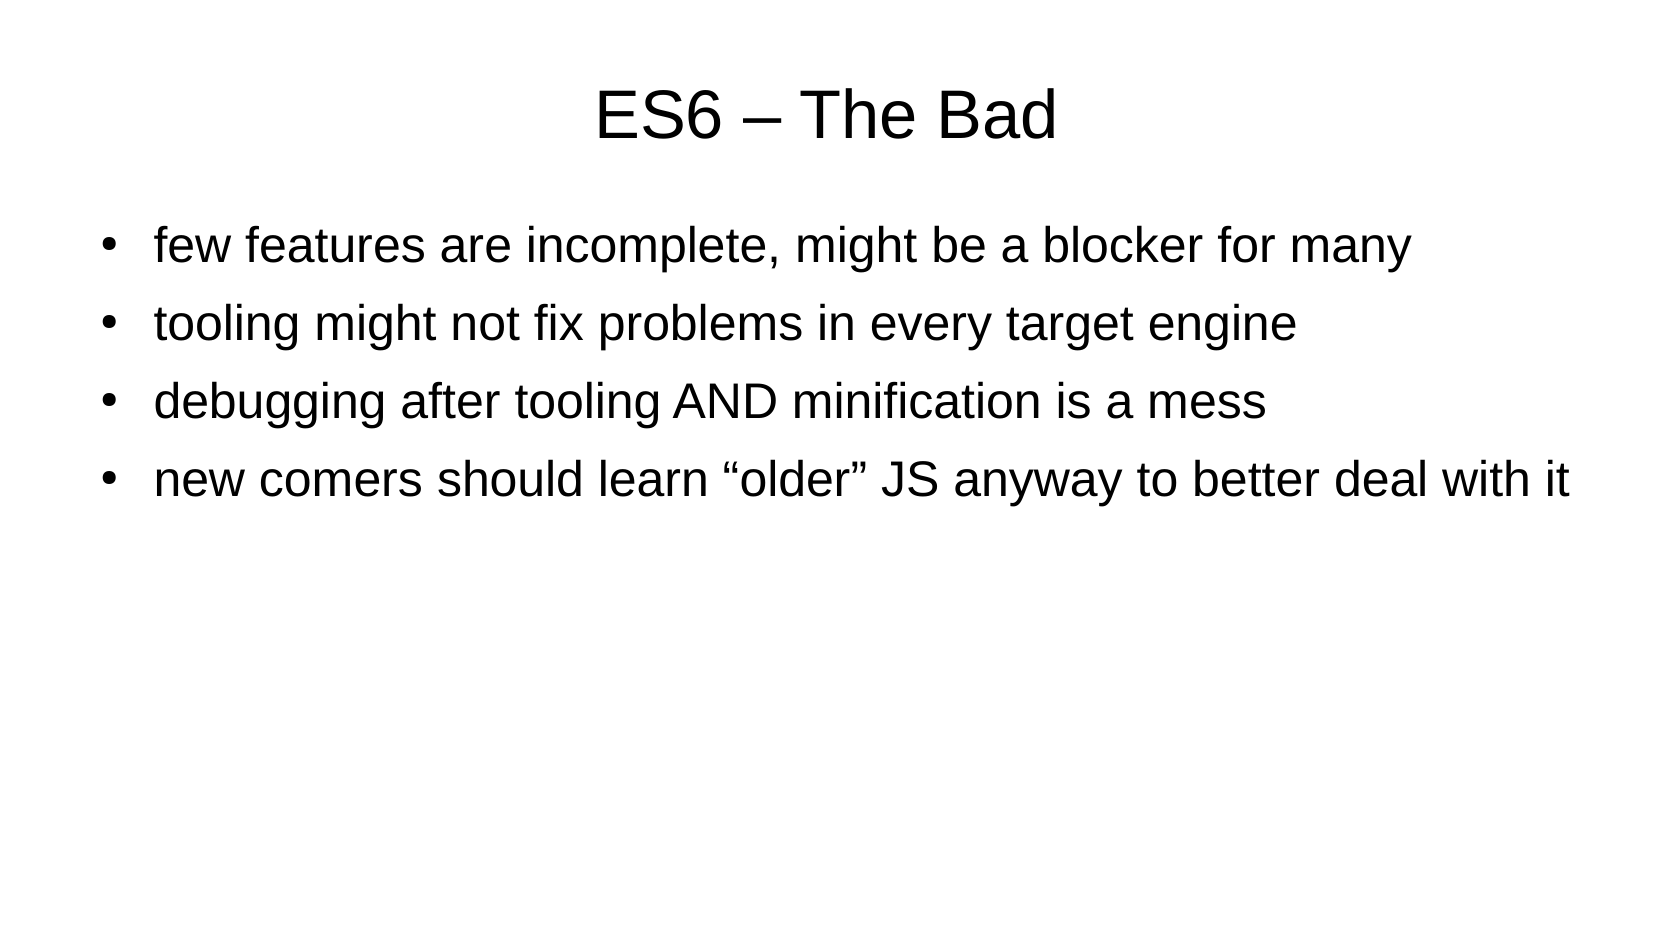

# ES6 – The Bad
few features are incomplete, might be a blocker for many
tooling might not fix problems in every target engine
debugging after tooling AND minification is a mess
new comers should learn “older” JS anyway to better deal with it